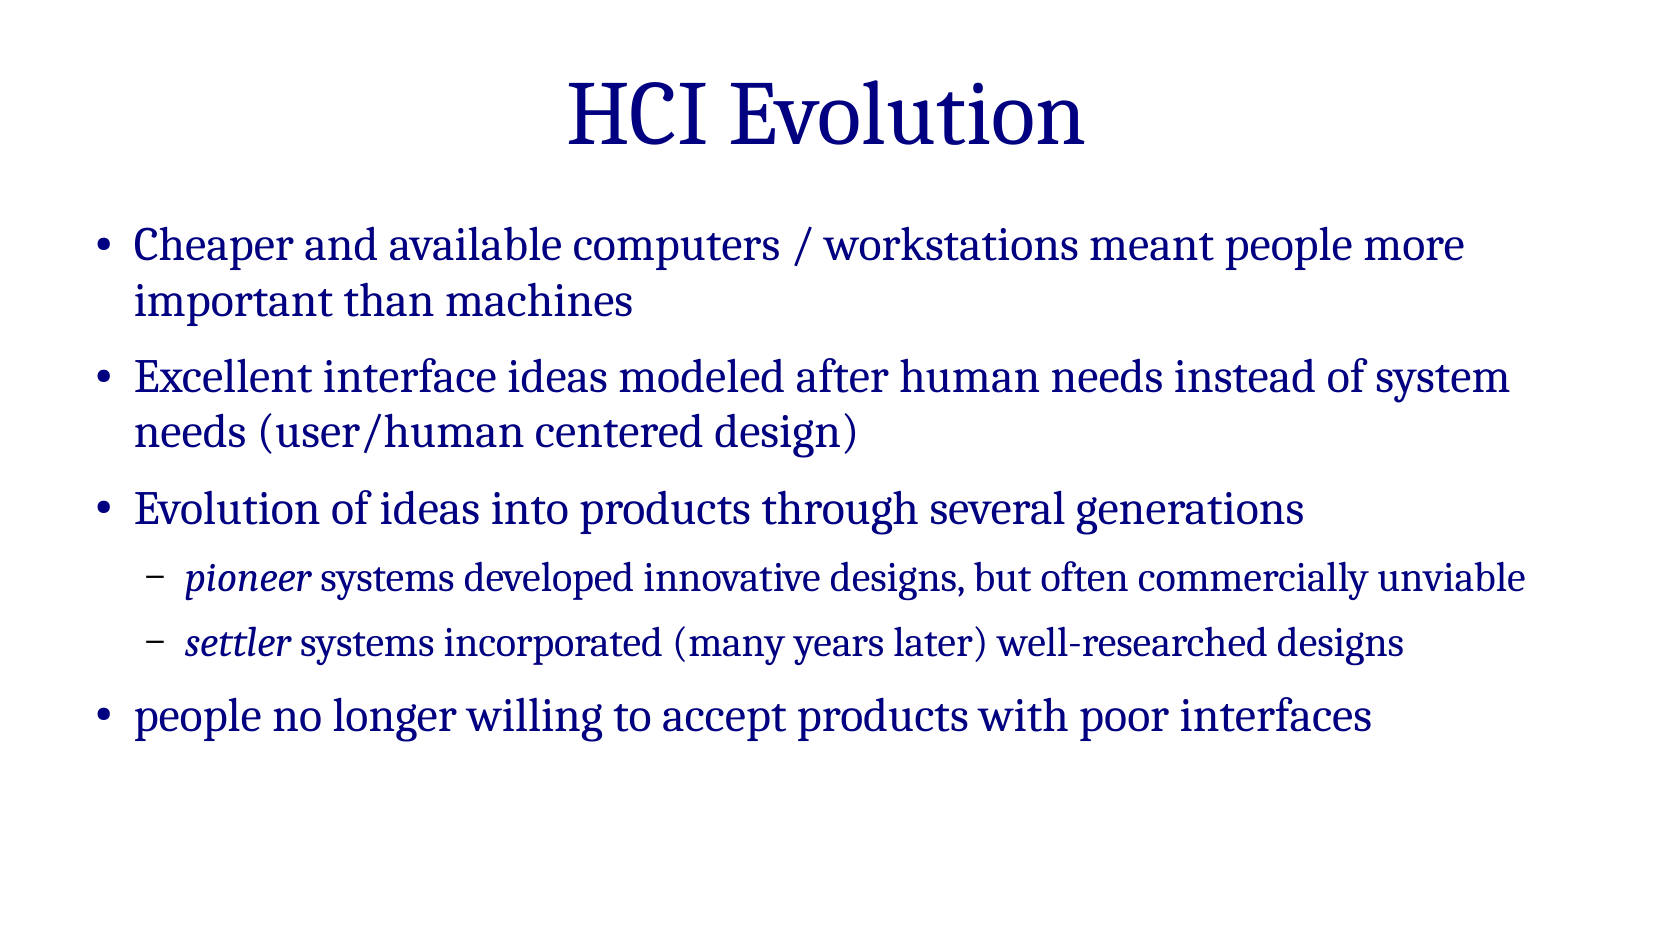

# HCI Evolution
Cheaper and available computers / workstations meant people more important than machines
Excellent interface ideas modeled after human needs instead of system needs (user/human centered design)
Evolution of ideas into products through several generations
pioneer systems developed innovative designs, but often commercially unviable
settler systems incorporated (many years later) well-researched designs
people no longer willing to accept products with poor interfaces